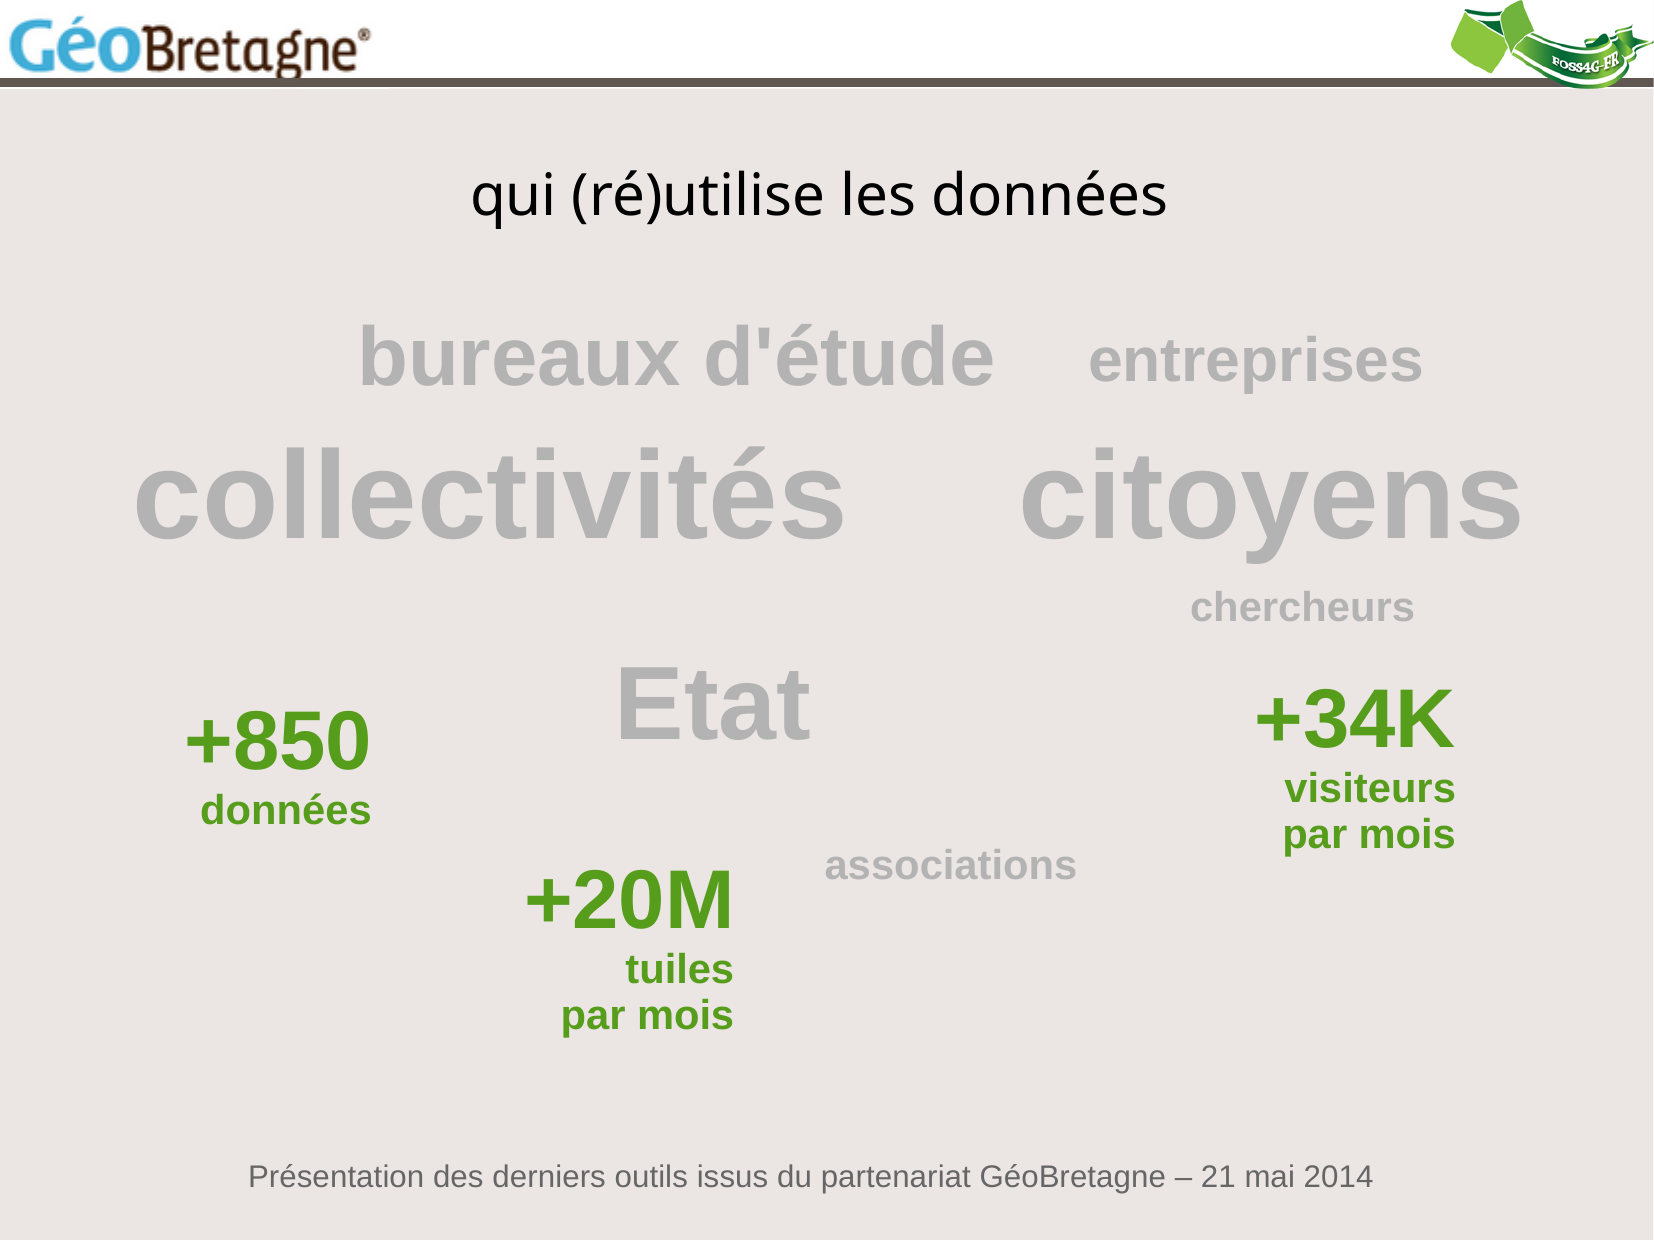

# qui (ré)utilise les données
bureaux d'étude
entreprises
collectivités
citoyens
chercheurs
Etat
+34K
visiteurs
par mois
+850
données
associations
+20M
tuiles
par mois